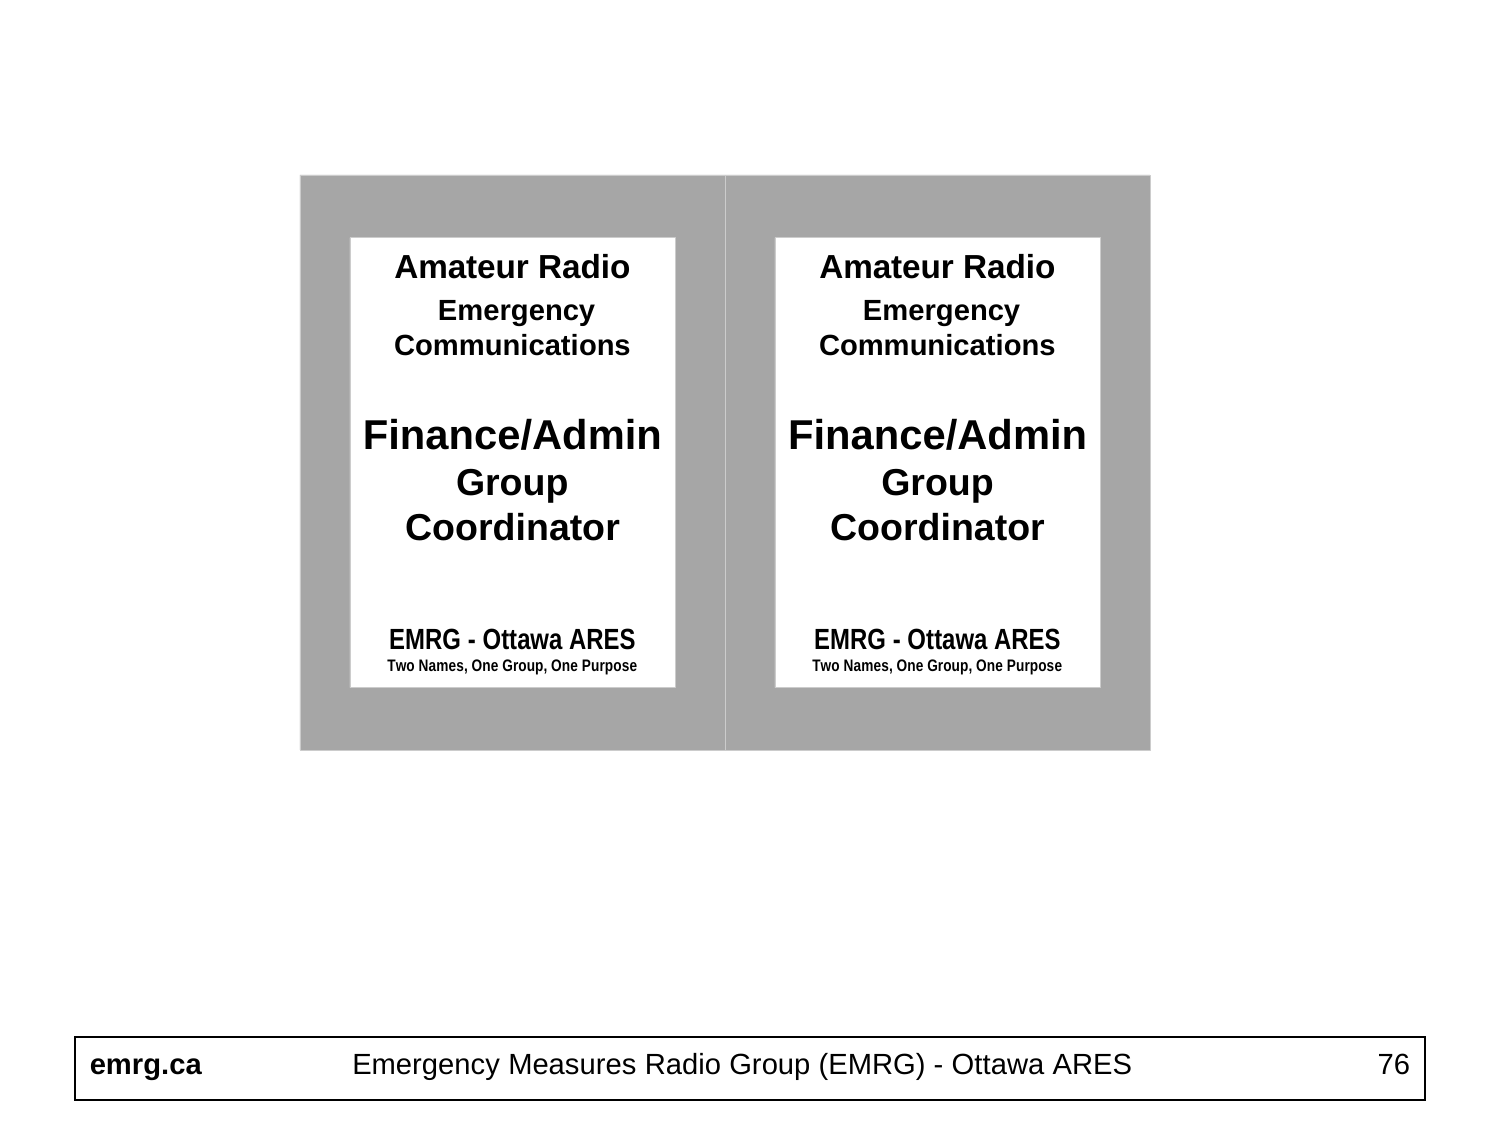

Amateur Radio
 Emergency Communications
Amateur Radio
 Emergency Communications
Finance/Admin
Group Coordinator
Finance/Admin
Group Coordinator
EMRG - Ottawa ARES
Two Names, One Group, One Purpose
EMRG - Ottawa ARES
Two Names, One Group, One Purpose
Emergency Measures Radio Group (EMRG) - Ottawa ARES